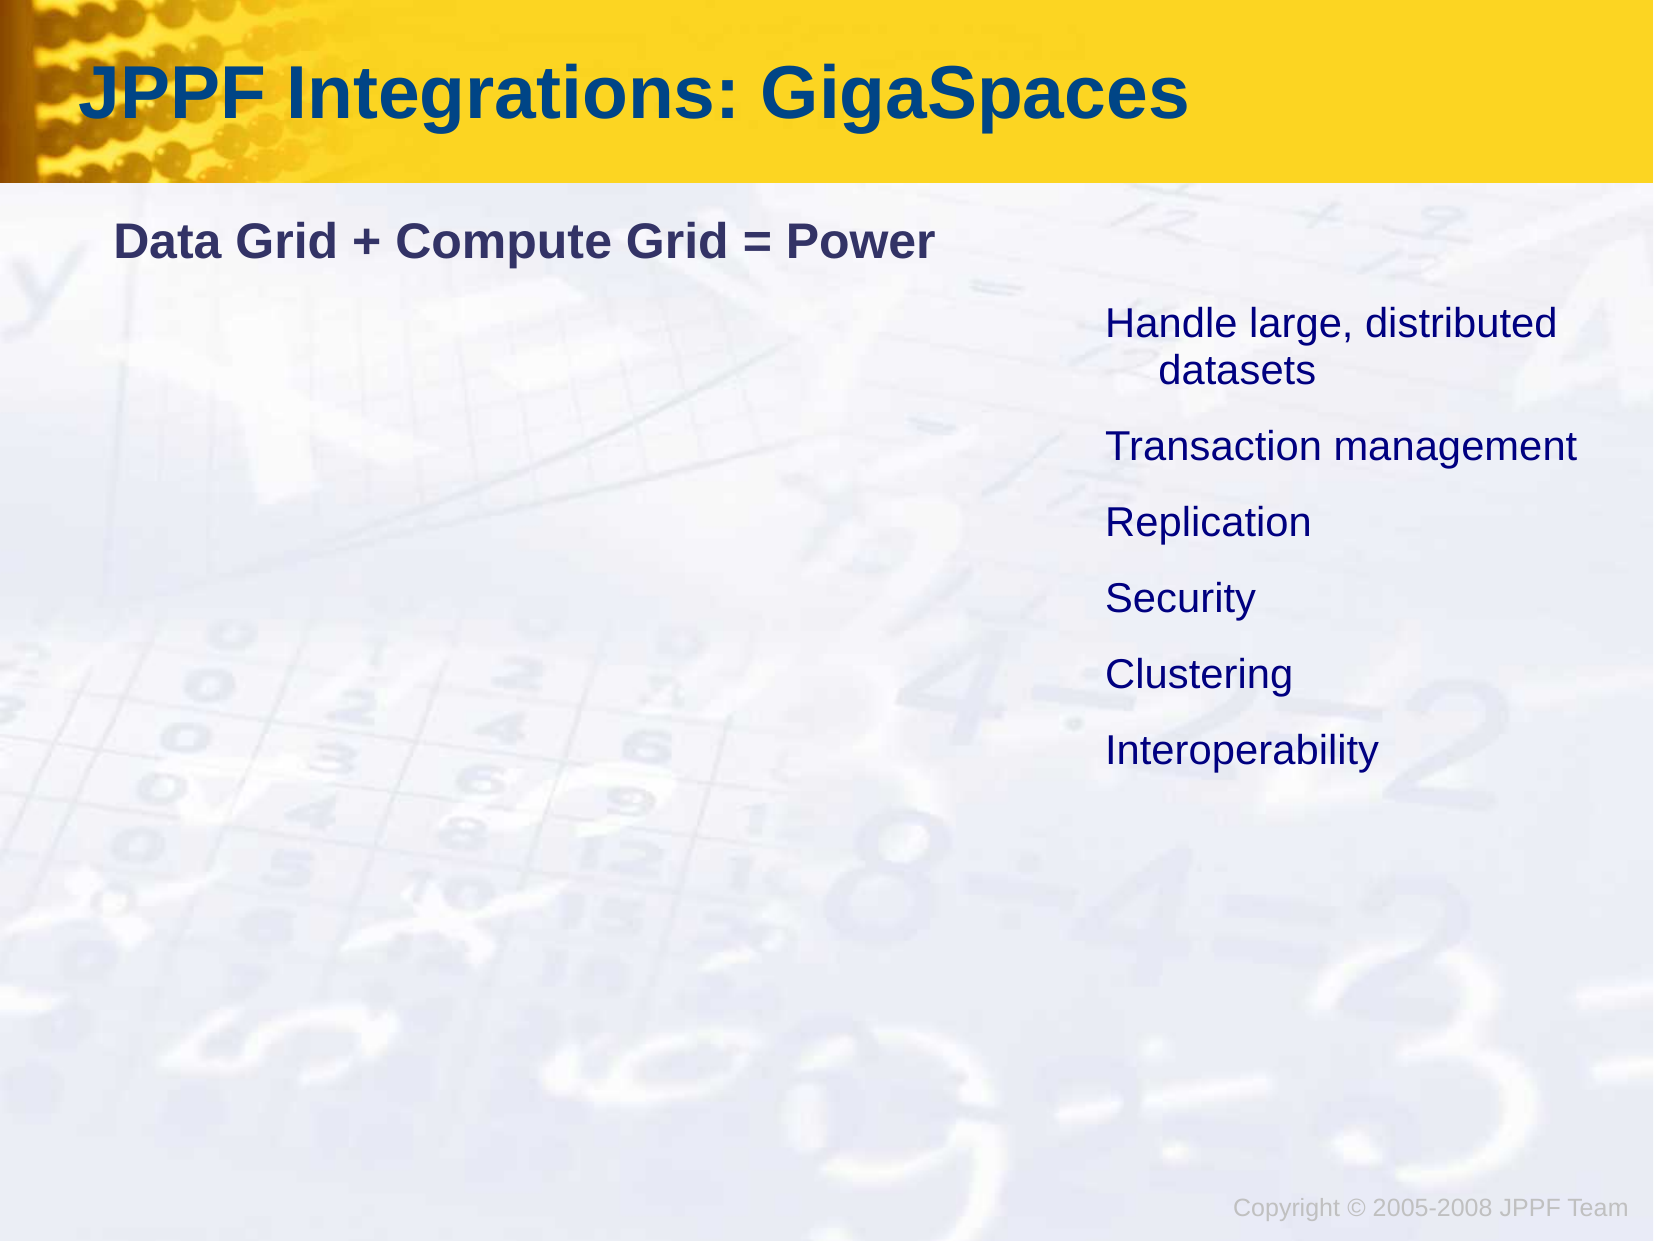

# JPPF Integrations: GigaSpaces
Data Grid + Compute Grid = Power
Handle large, distributed datasets
Transaction management
Replication
Security
Clustering
Interoperability